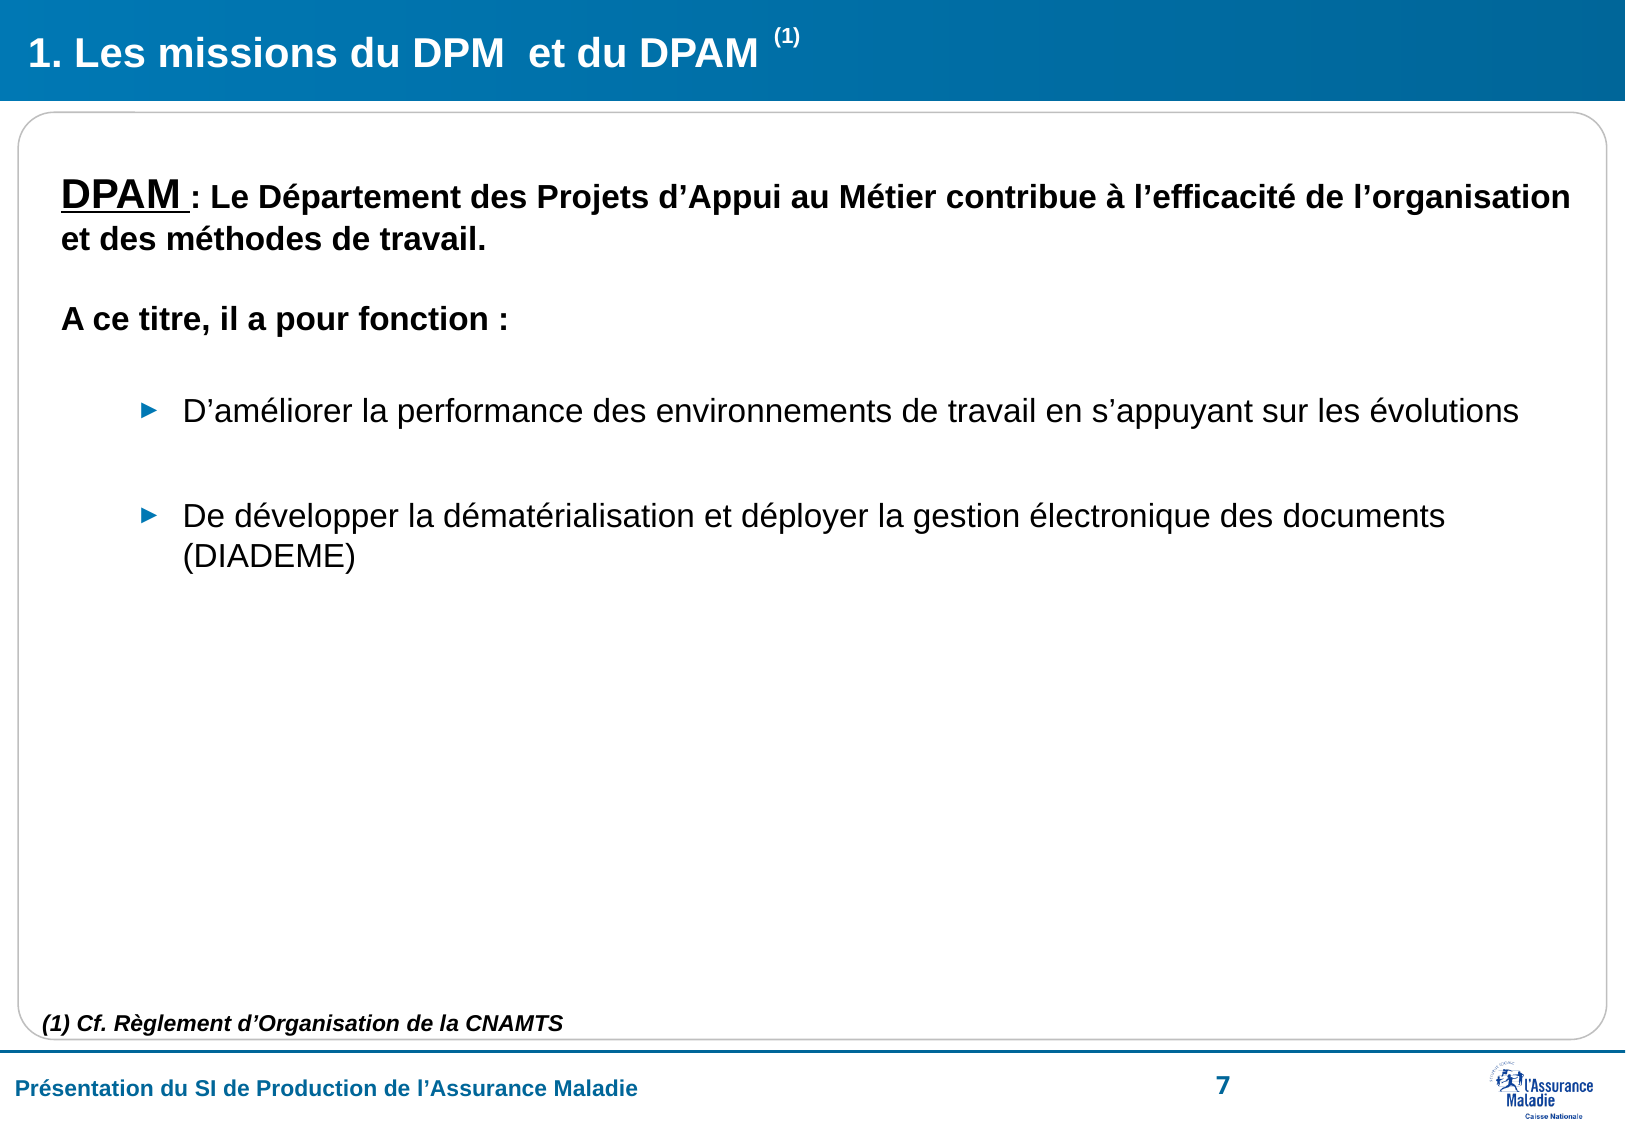

(1)
# 1. Les missions du DPM et du DPAM
DPAM : Le Département des Projets d’Appui au Métier contribue à l’efficacité de l’organisation et des méthodes de travail.
A ce titre, il a pour fonction :
D’améliorer la performance des environnements de travail en s’appuyant sur les évolutions
De développer la dématérialisation et déployer la gestion électronique des documents (DIADEME)
(1) Cf. Règlement d’Organisation de la CNAMTS